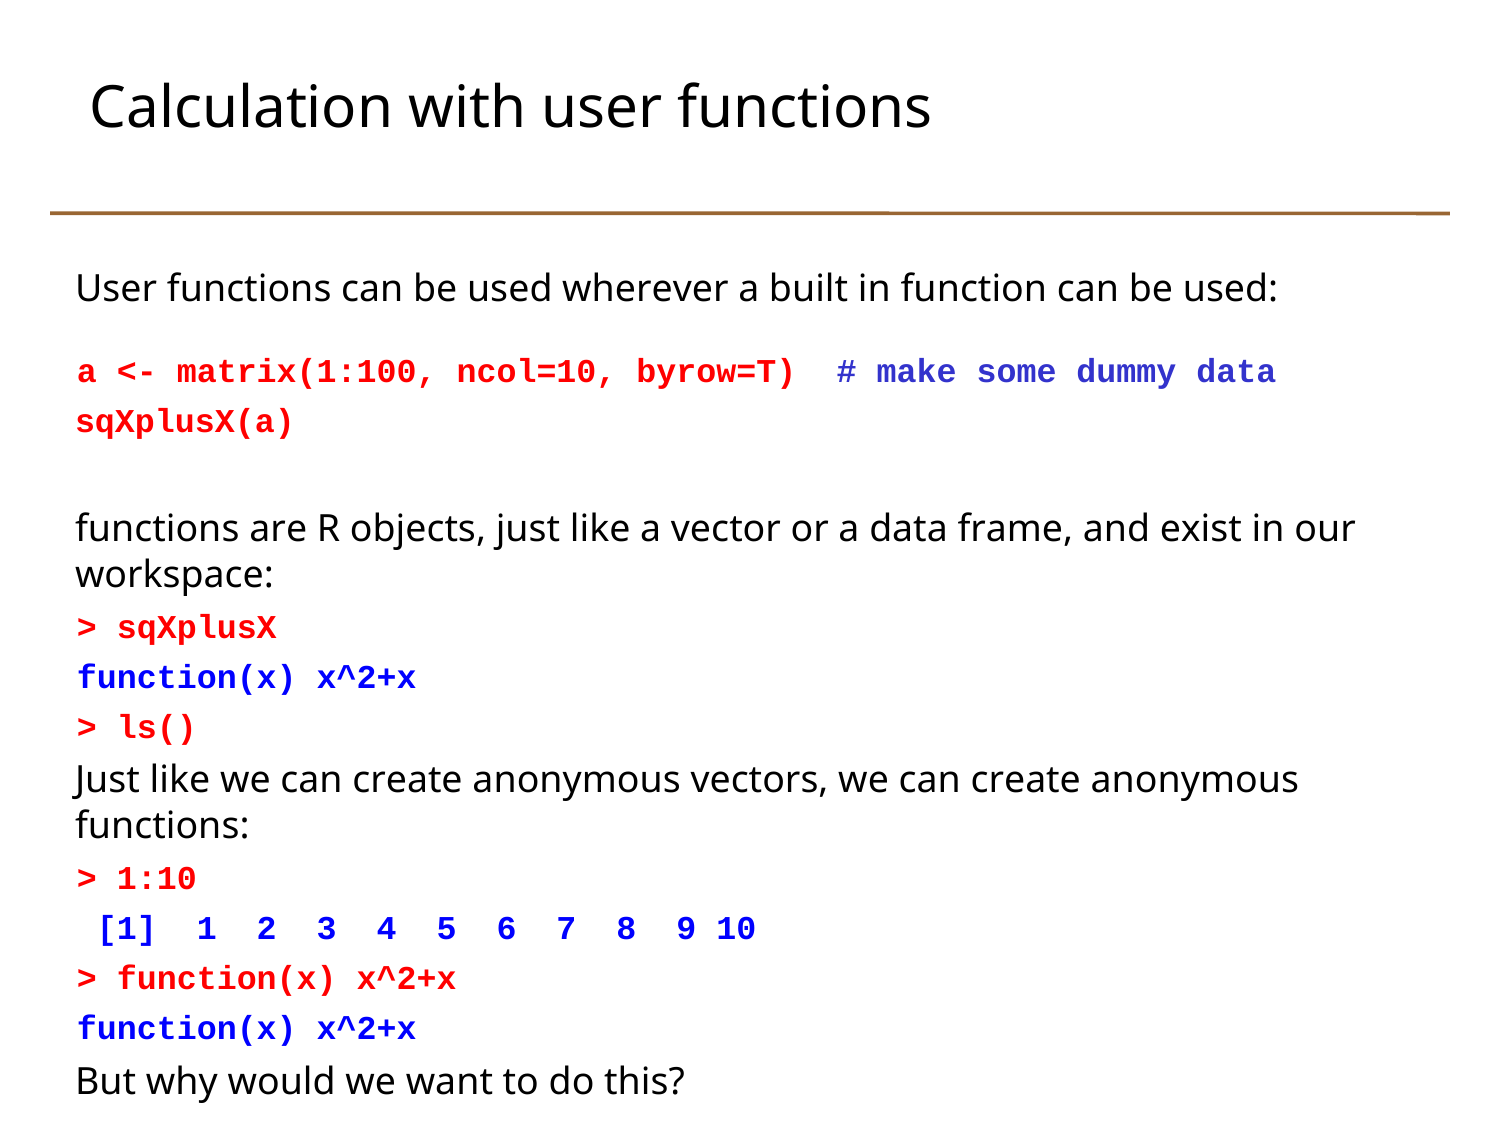

Calculation with user functions
User functions can be used wherever a built in function can be used:
a <- matrix(1:100, ncol=10, byrow=T) # make some dummy data
sqXplusX(a)
functions are R objects, just like a vector or a data frame, and exist in our workspace:
> sqXplusX
function(x) x^2+x
> ls()
Just like we can create anonymous vectors, we can create anonymous functions:
> 1:10
 [1] 1 2 3 4 5 6 7 8 9 10
> function(x) x^2+x
function(x) x^2+x
But why would we want to do this?